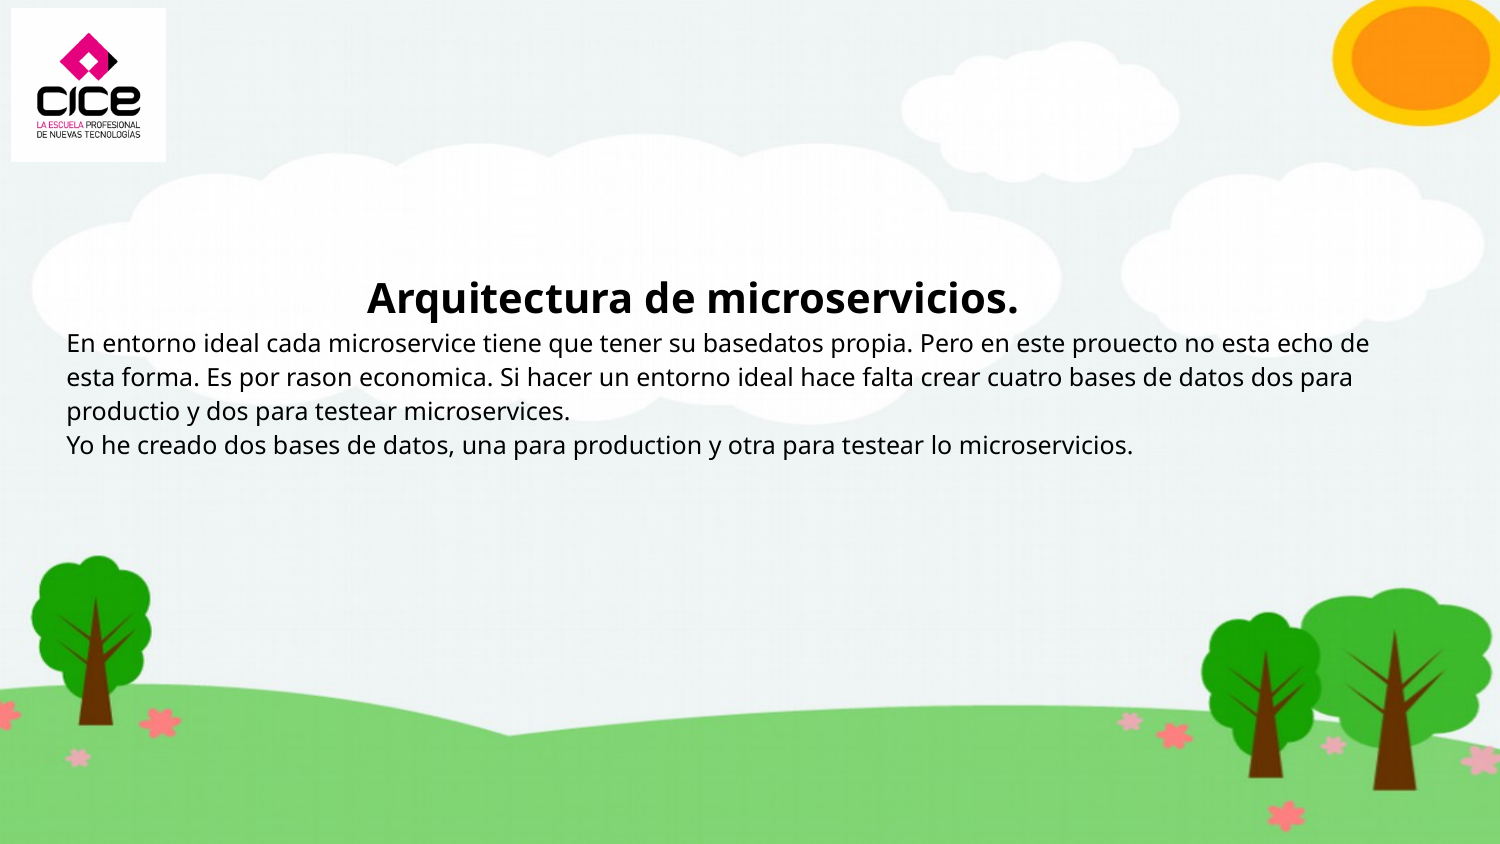

# Arquitectura de microservicios. En entorno ideal cada microservice tiene que tener su basedatos propia. Pero en este prouecto no esta echo de esta forma. Es por rason economica. Si hacer un entorno ideal hace falta crear cuatro bases de datos dos para productio y dos para testear microservices. Yo he creado dos bases de datos, una para production y otra para testear lo microservicios.